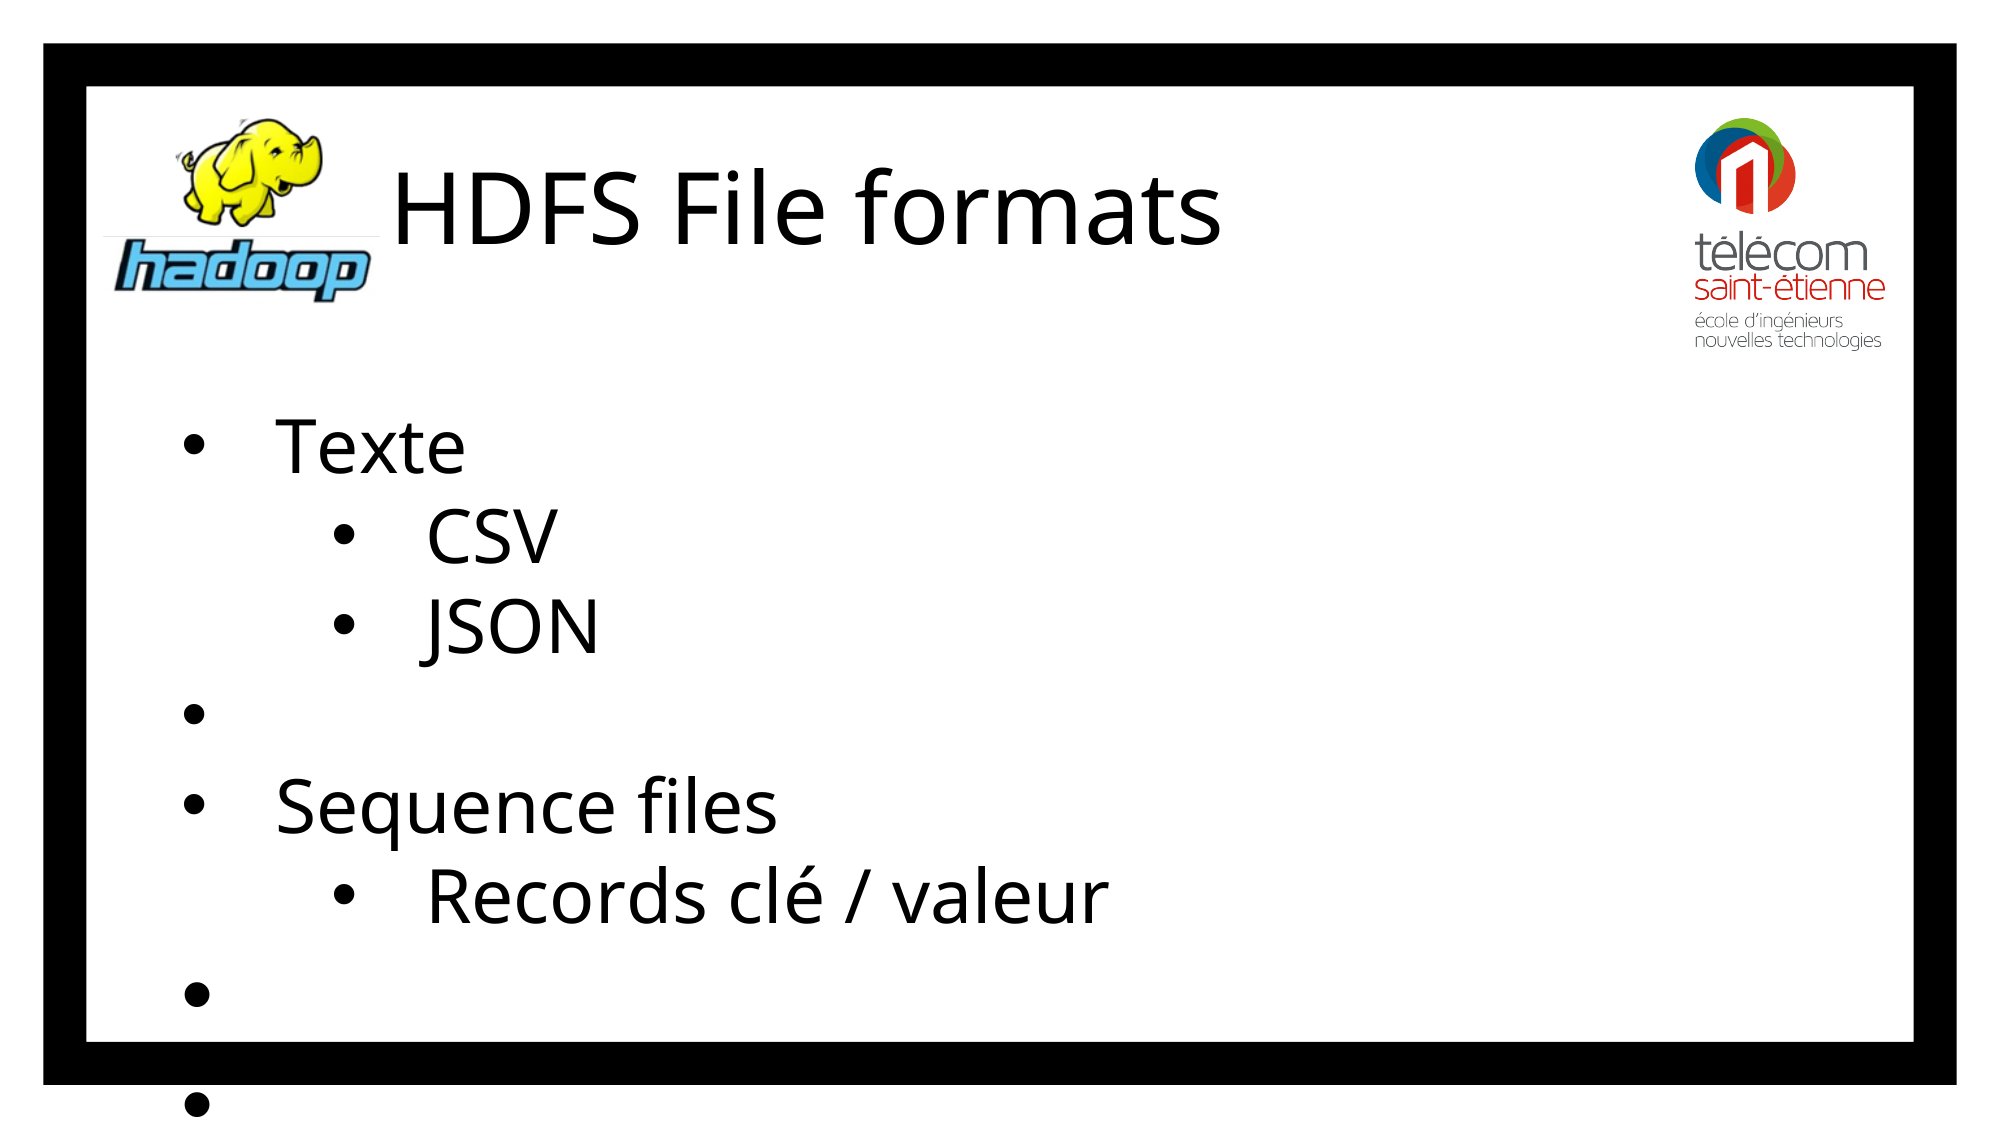

# HDFS File formats
Texte
CSV
JSON
Sequence files
Records clé / valeur